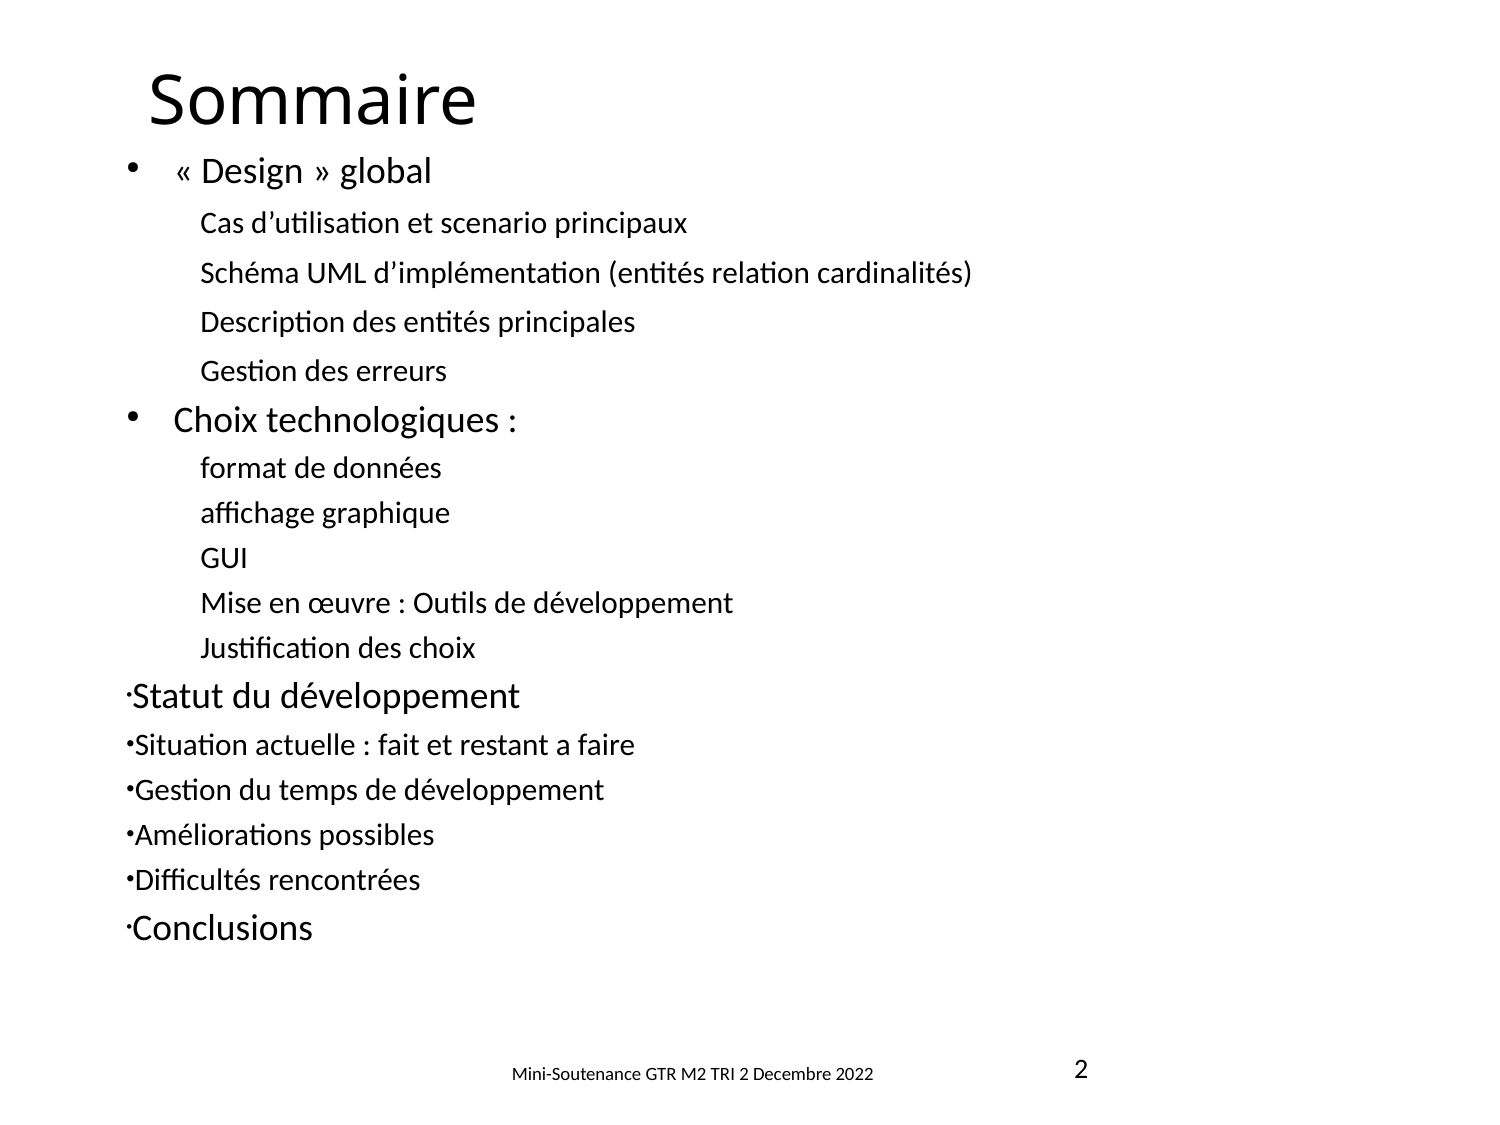

# Sommaire
« Design » global
	Cas d’utilisation et scenario principaux
	Schéma UML d’implémentation (entités relation cardinalités)
	Description des entités principales
	Gestion des erreurs
Choix technologiques :
	format de données
	affichage graphique
	GUI
	Mise en œuvre : Outils de développement
	Justification des choix
Statut du développement
Situation actuelle : fait et restant a faire
Gestion du temps de développement
Améliorations possibles
Difficultés rencontrées
Conclusions
Mini Soutenance Master 2 TRI 02 Decembre 2022
2